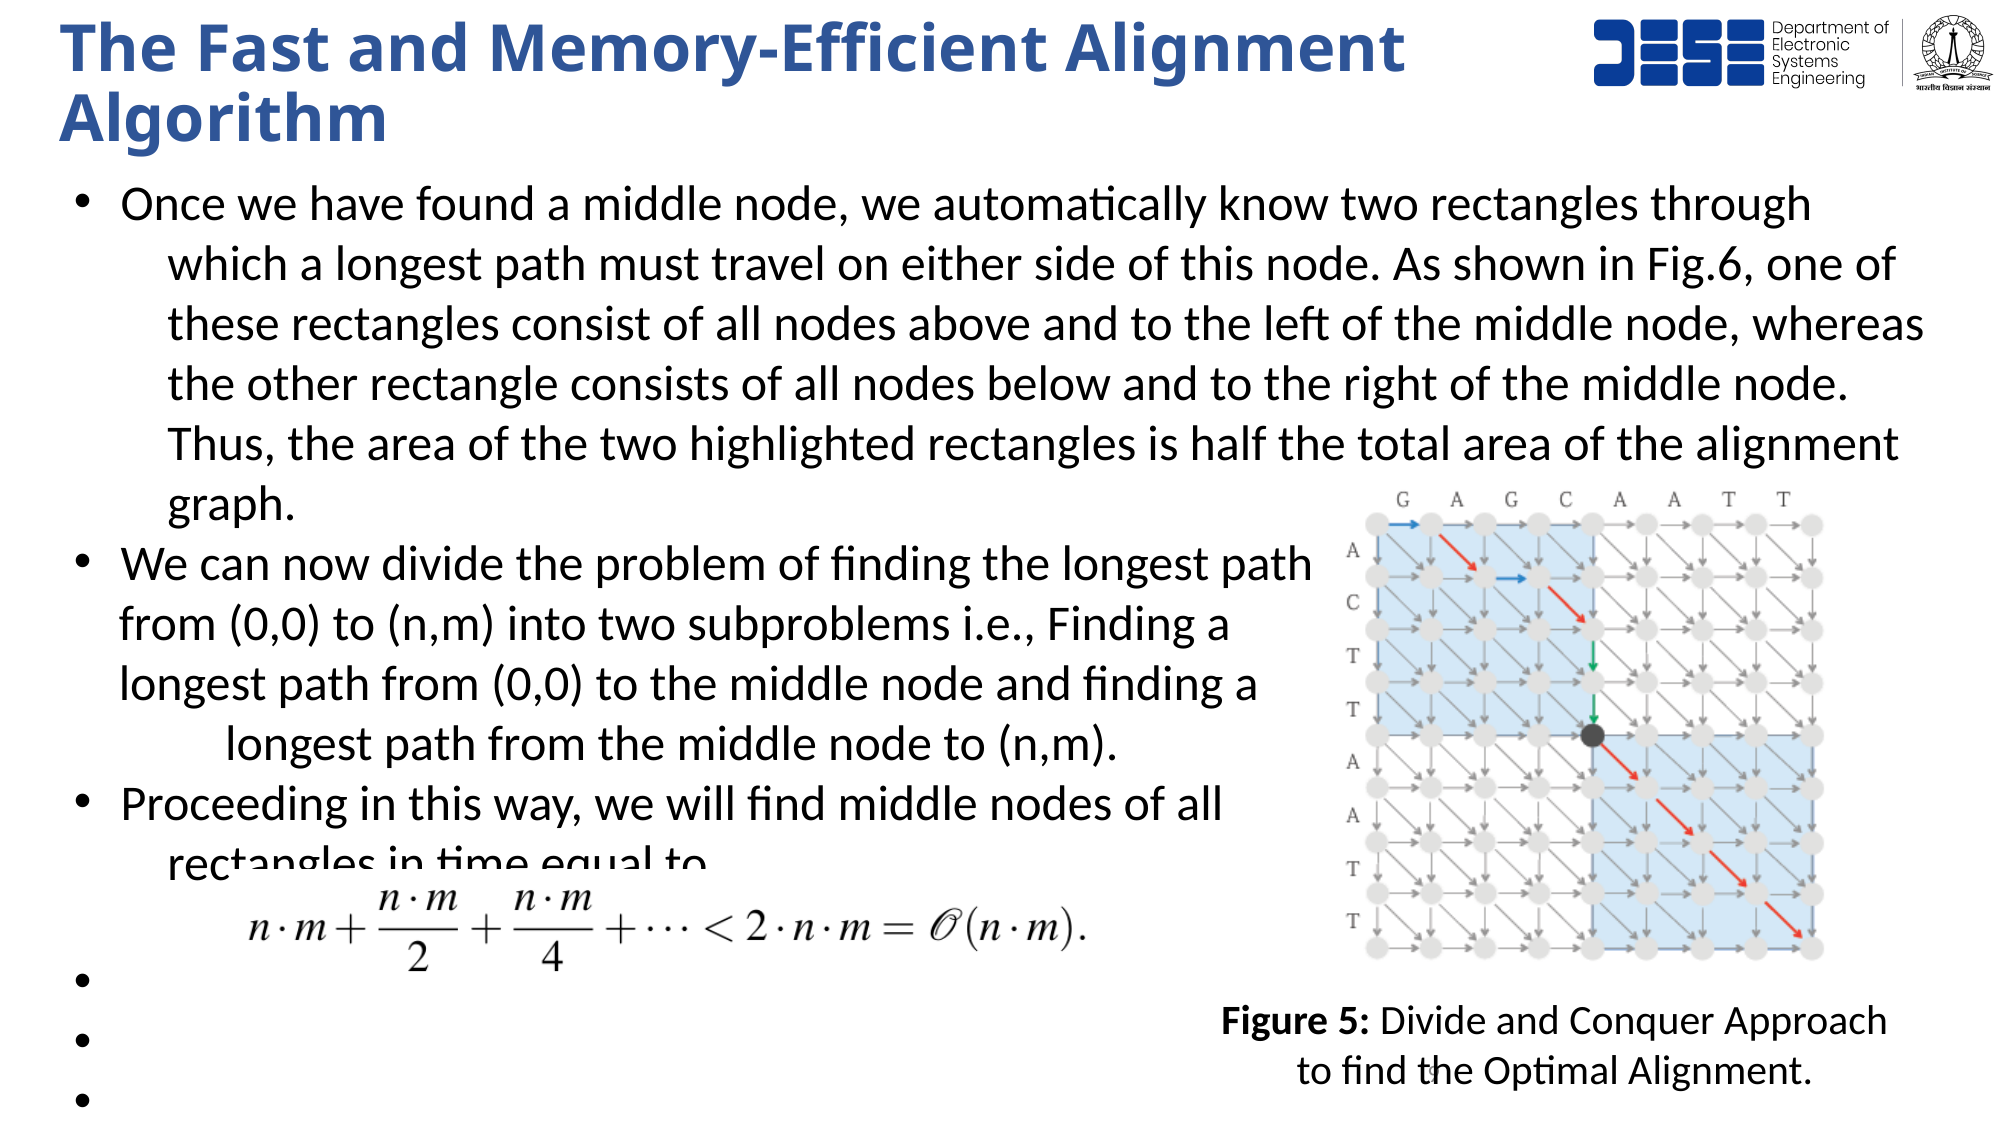

# The Fast and Memory-Efficient Alignment Algorithm
Once we have found a middle node, we automatically know two rectangles through which a longest path must travel on either side of this node. As shown in Fig.6, one of these rectangles consist of all nodes above and to the left of the middle node, whereas the other rectangle consists of all nodes below and to the right of the middle node. Thus, the area of the two highlighted rectangles is half the total area of the alignment graph.
We can now divide the problem of finding the longest path
 from (0,0) to (n,m) into two subproblems i.e., Finding a
 longest path from (0,0) to the middle node and finding a  longest path from the middle node to (n,m).
Proceeding in this way, we will find middle nodes of all             rectangles in time equal to,
Figure 5: Divide and Conquer Approach to find the Optimal Alignment.
9